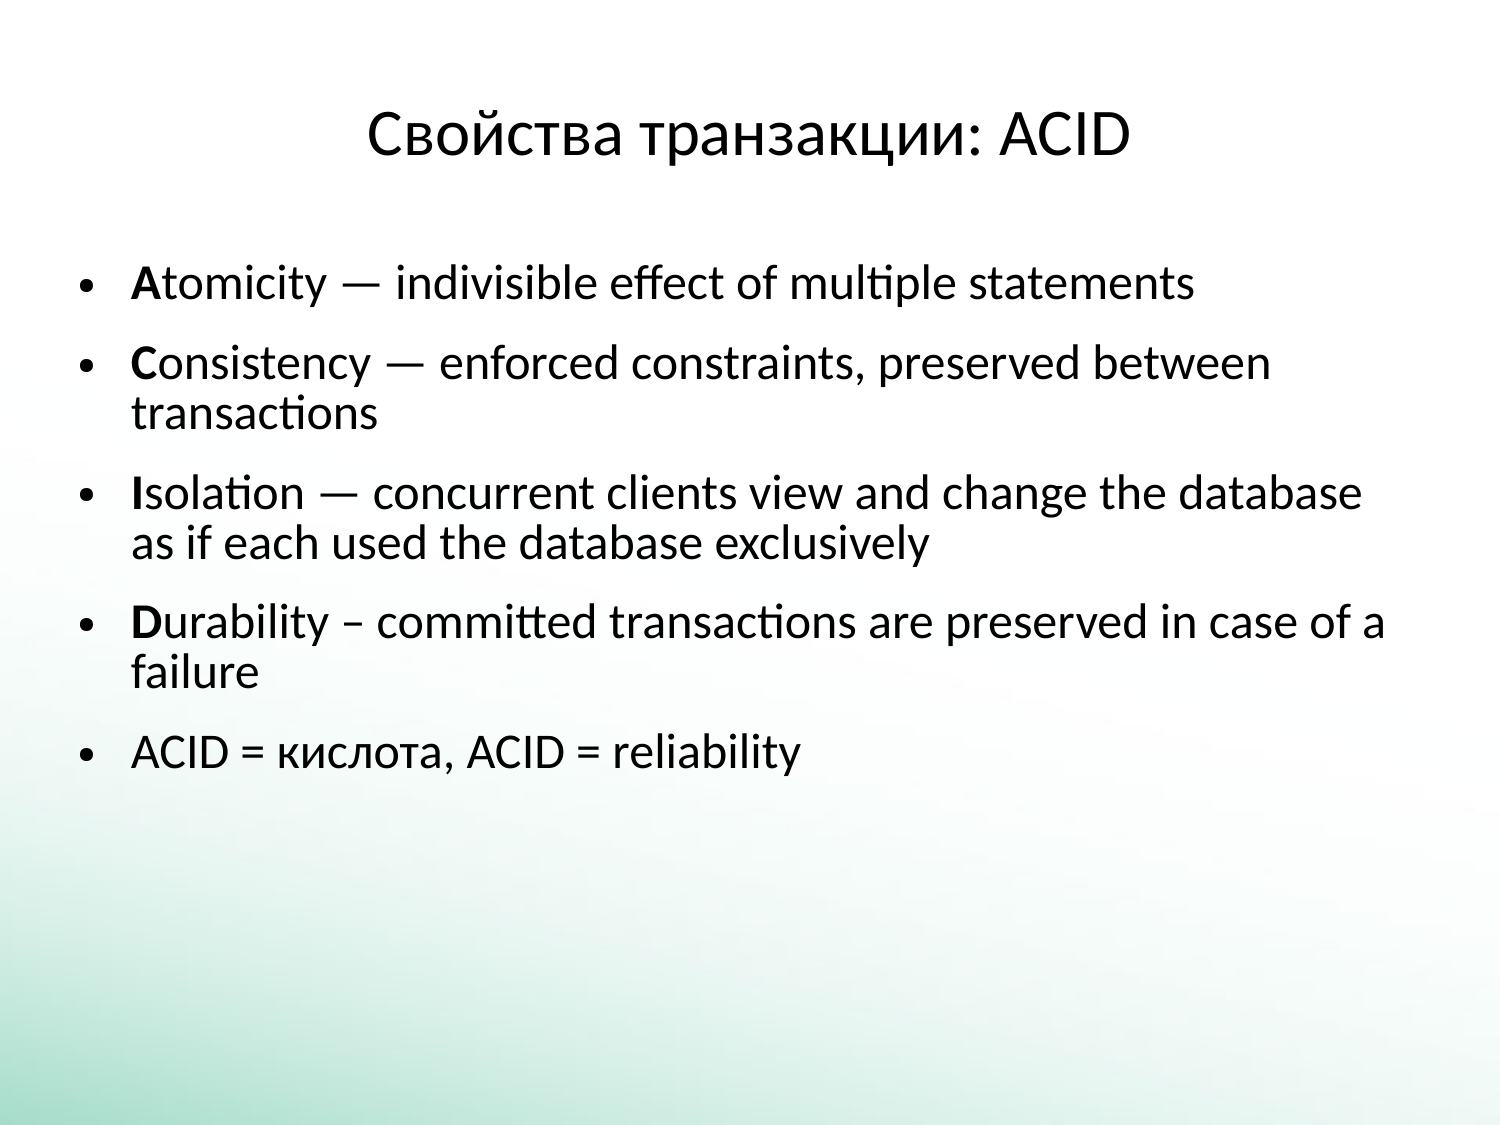

# Свойства транзакции: ACID
Atomicity — indivisible effect of multiple statements
Consistency — enforced constraints, preserved between transactions
Isolation — concurrent clients view and change the database as if each used the database exclusively
Durability – committed transactions are preserved in case of a failure
ACID = кислота, ACID = reliability